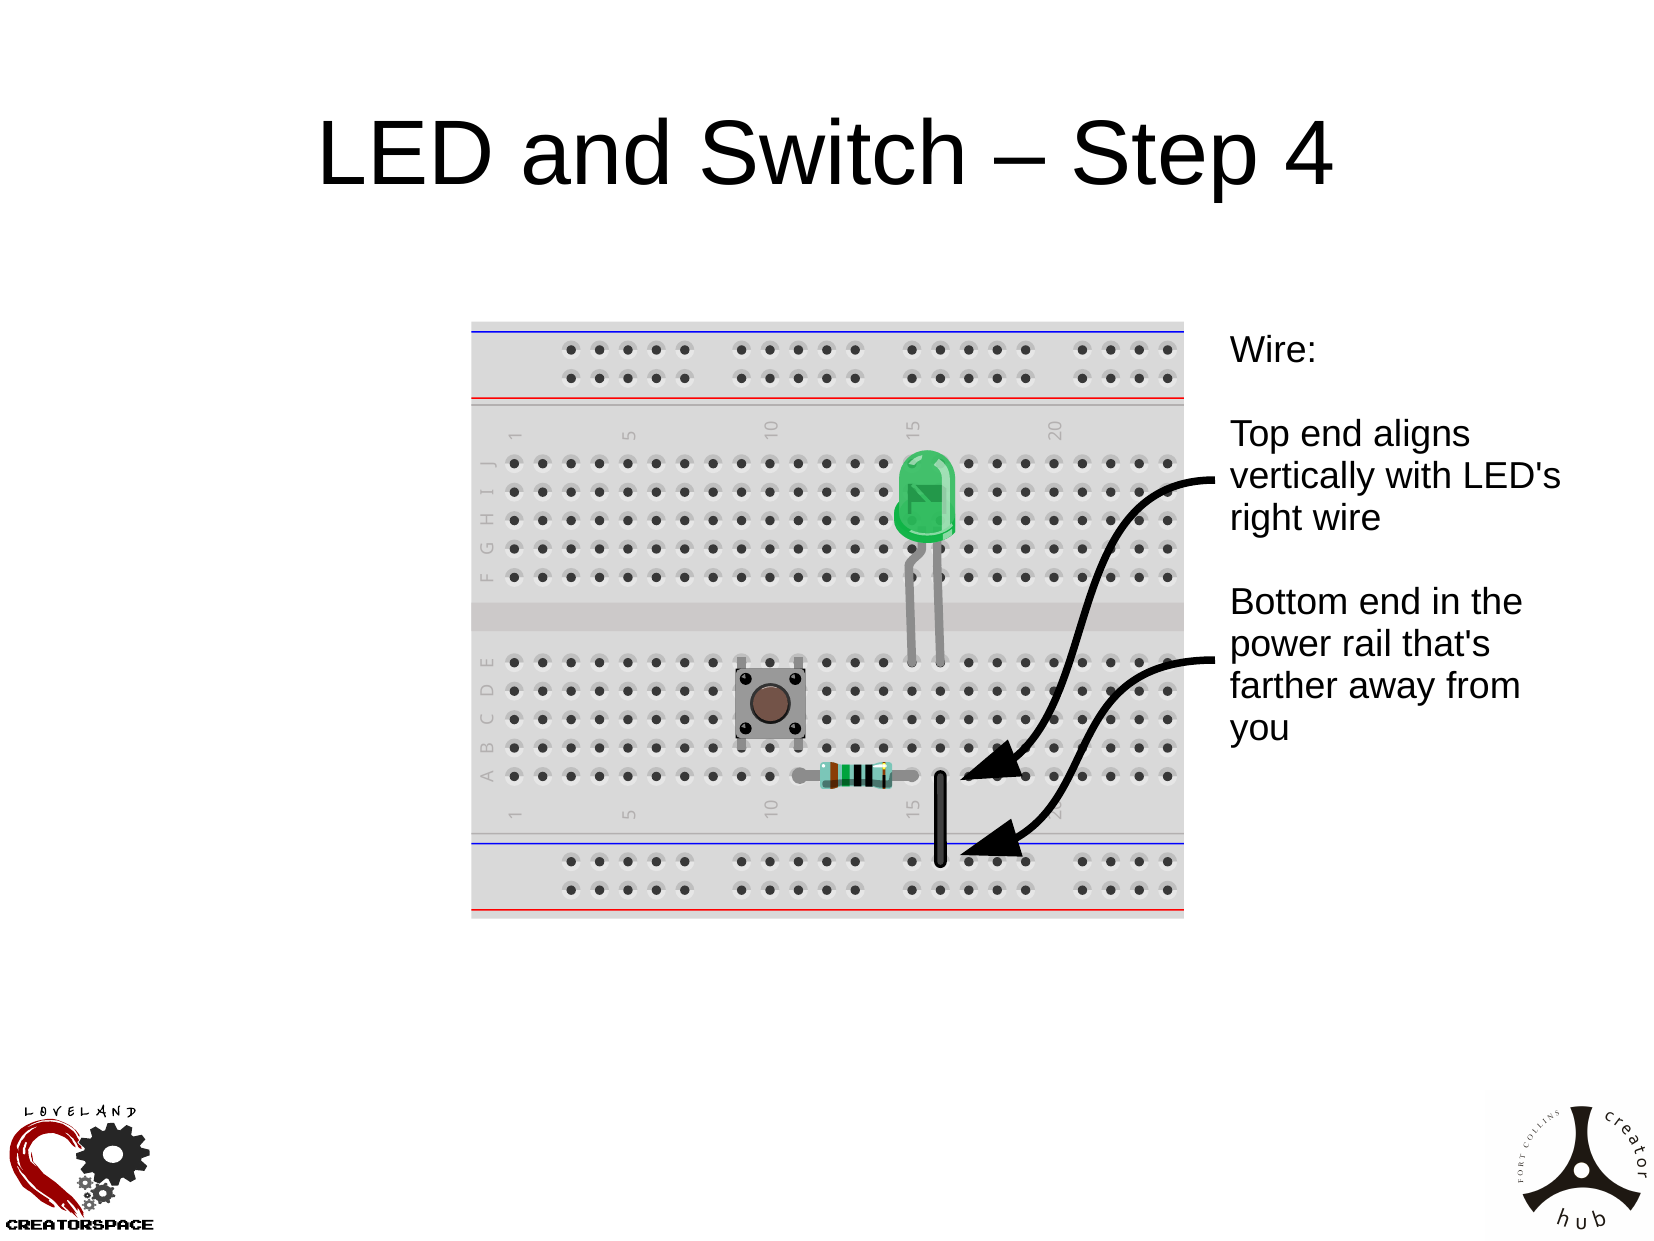

# LED and Switch – Step 4
Wire:
Top end aligns vertically with LED's right wire
Bottom end in the power rail that's farther away from you